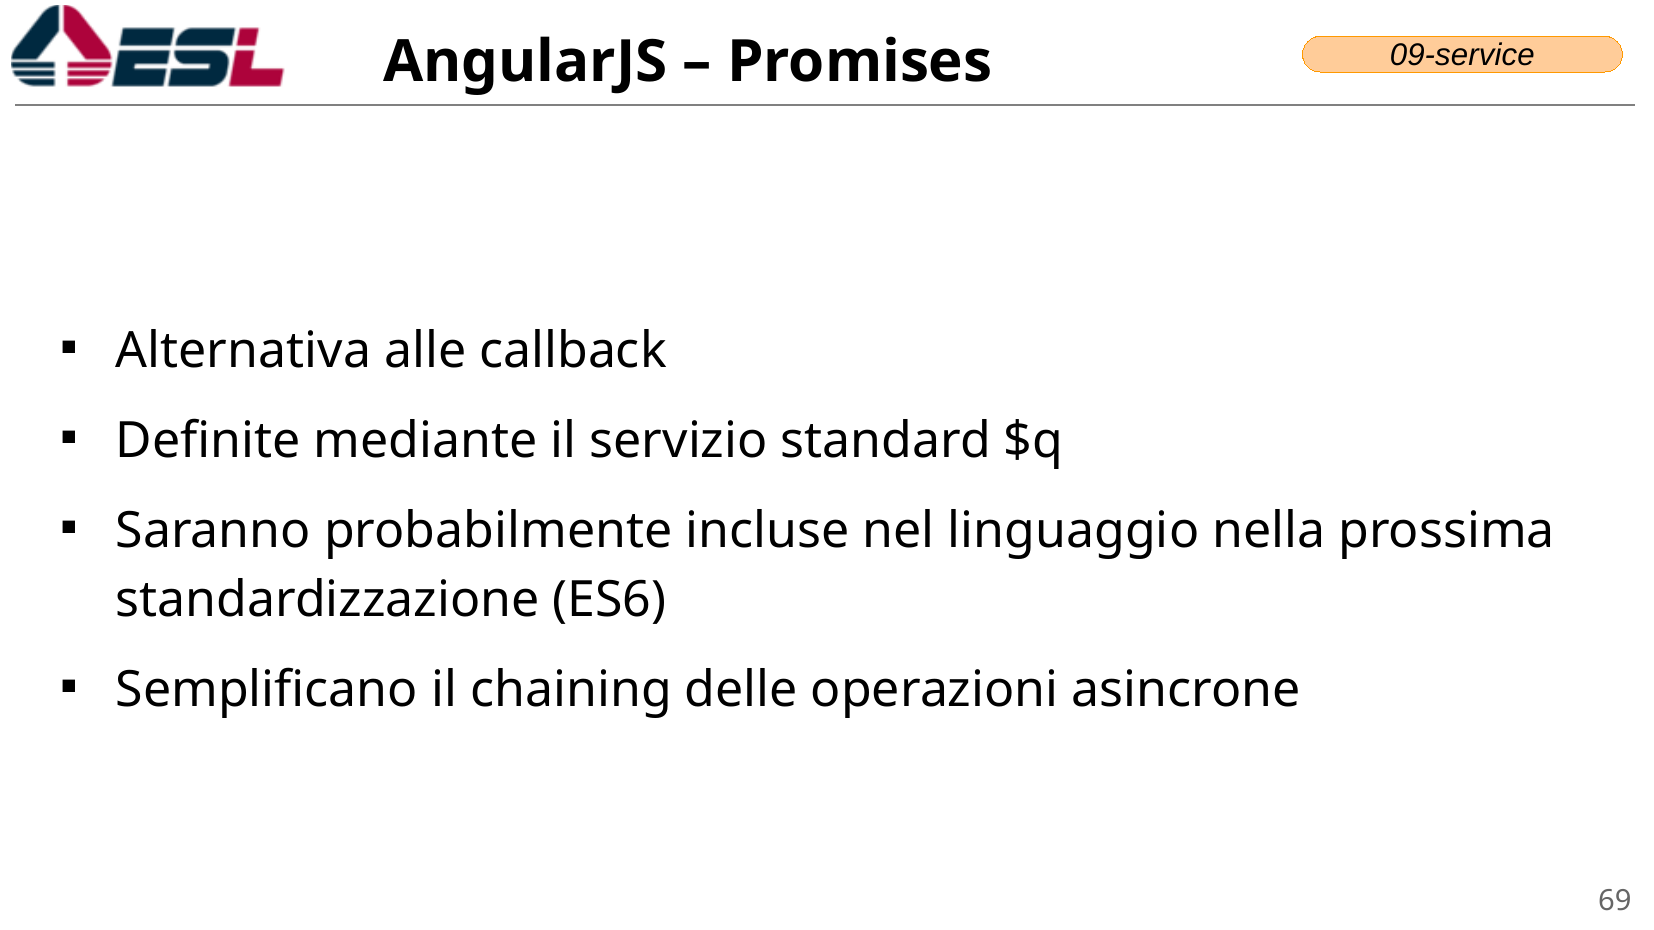

# AngularJS – Promises
09-service
Alternativa alle callback
Definite mediante il servizio standard $q
Saranno probabilmente incluse nel linguaggio nella prossima standardizzazione (ES6)
Semplificano il chaining delle operazioni asincrone